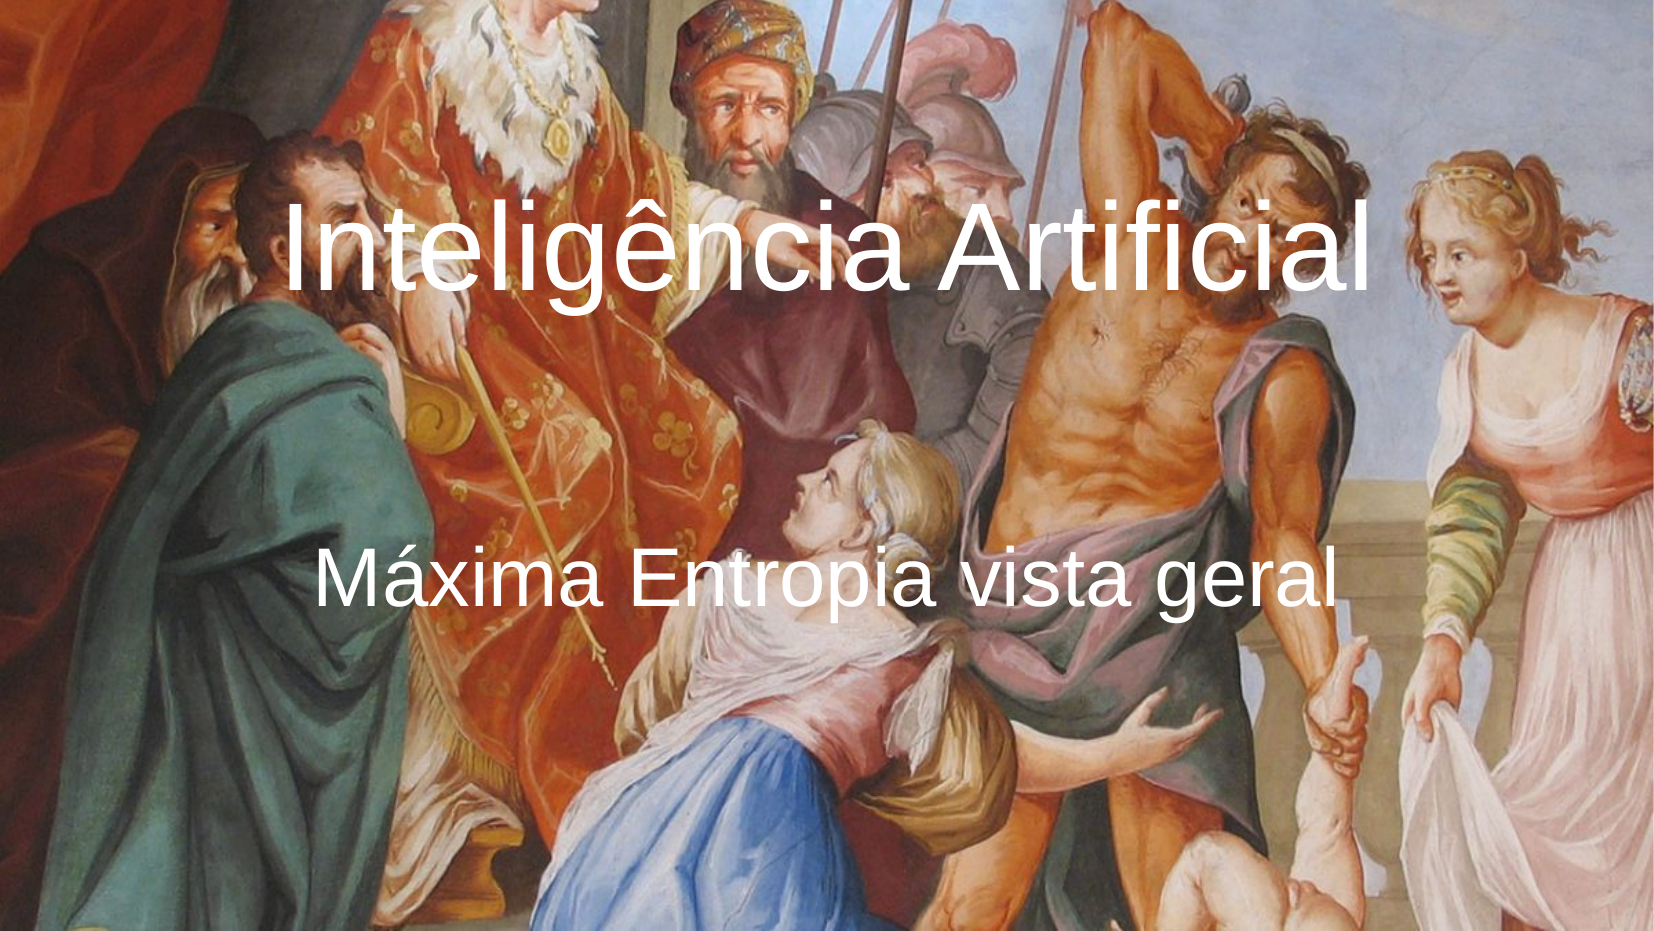

# Inteligência Artificial
Máxima Entropia vista geral